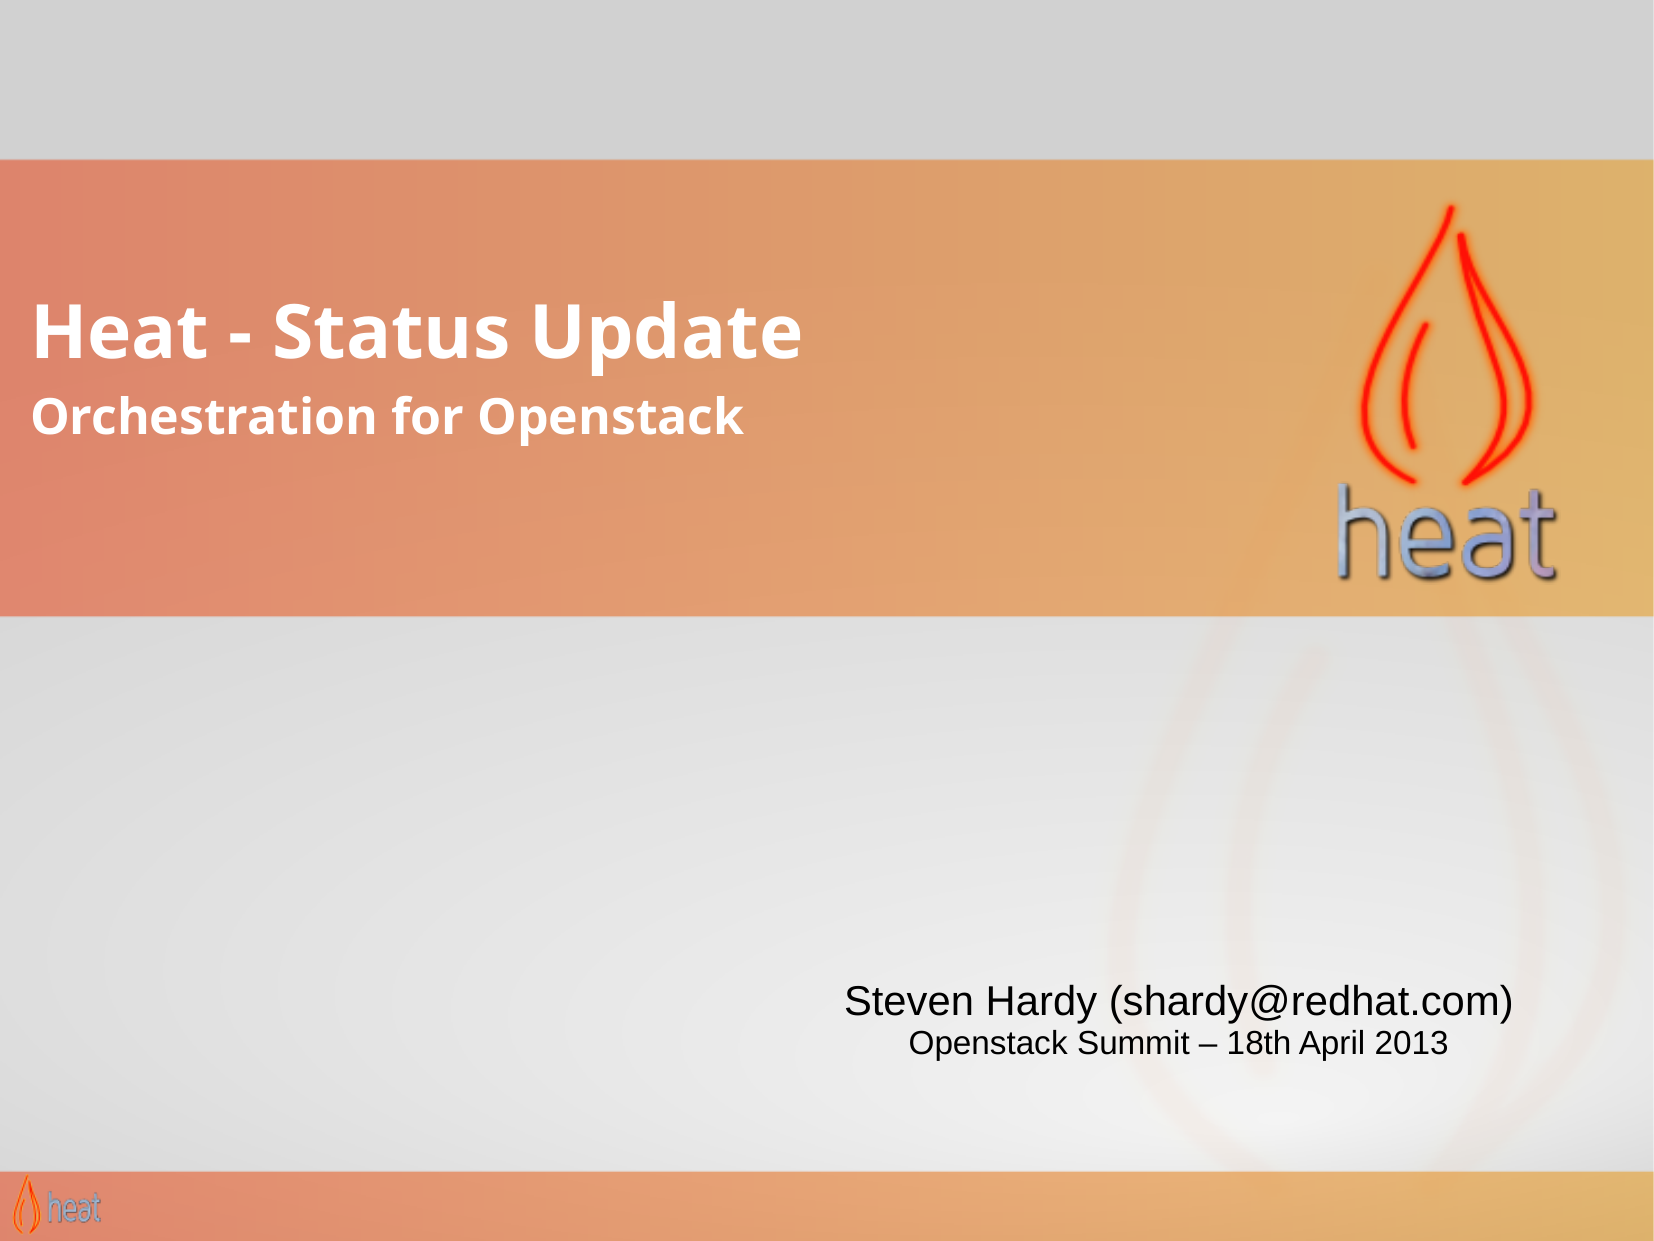

# Heat - Status Update Orchestration for Openstack
Steven Hardy (shardy@redhat.com)
Openstack Summit – 18th April 2013